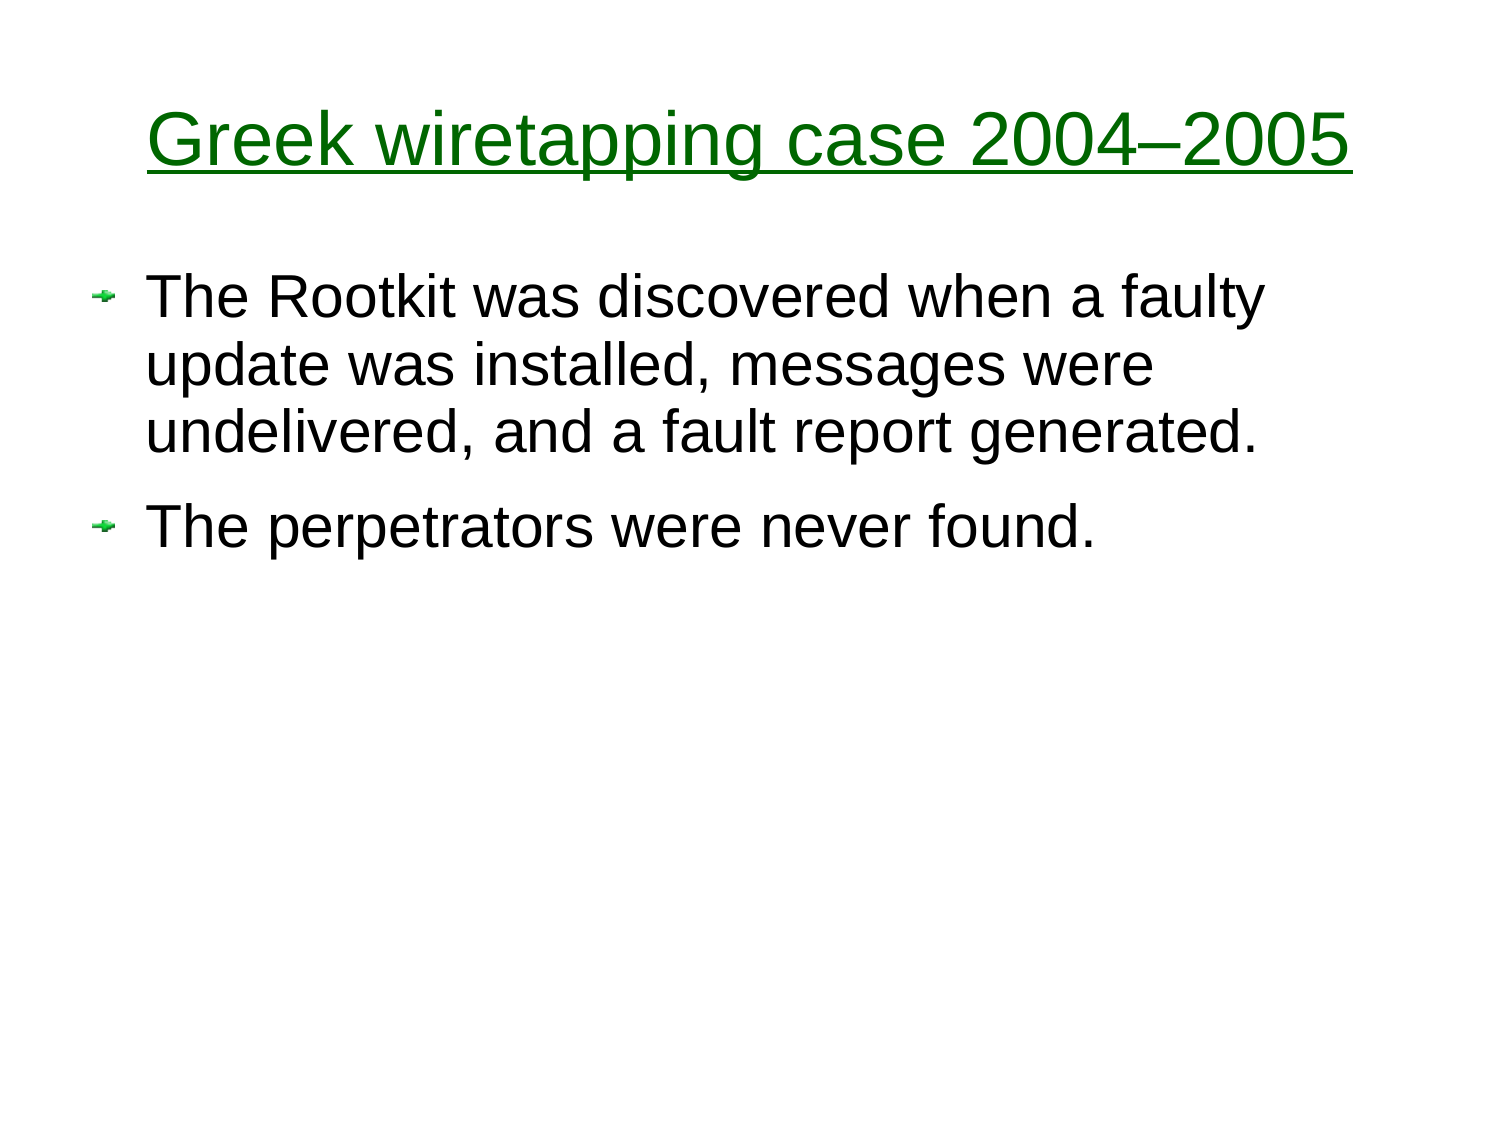

# Greek wiretapping case 2004–2005
The Rootkit was discovered when a faulty update was installed, messages were undelivered, and a fault report generated.
The perpetrators were never found.